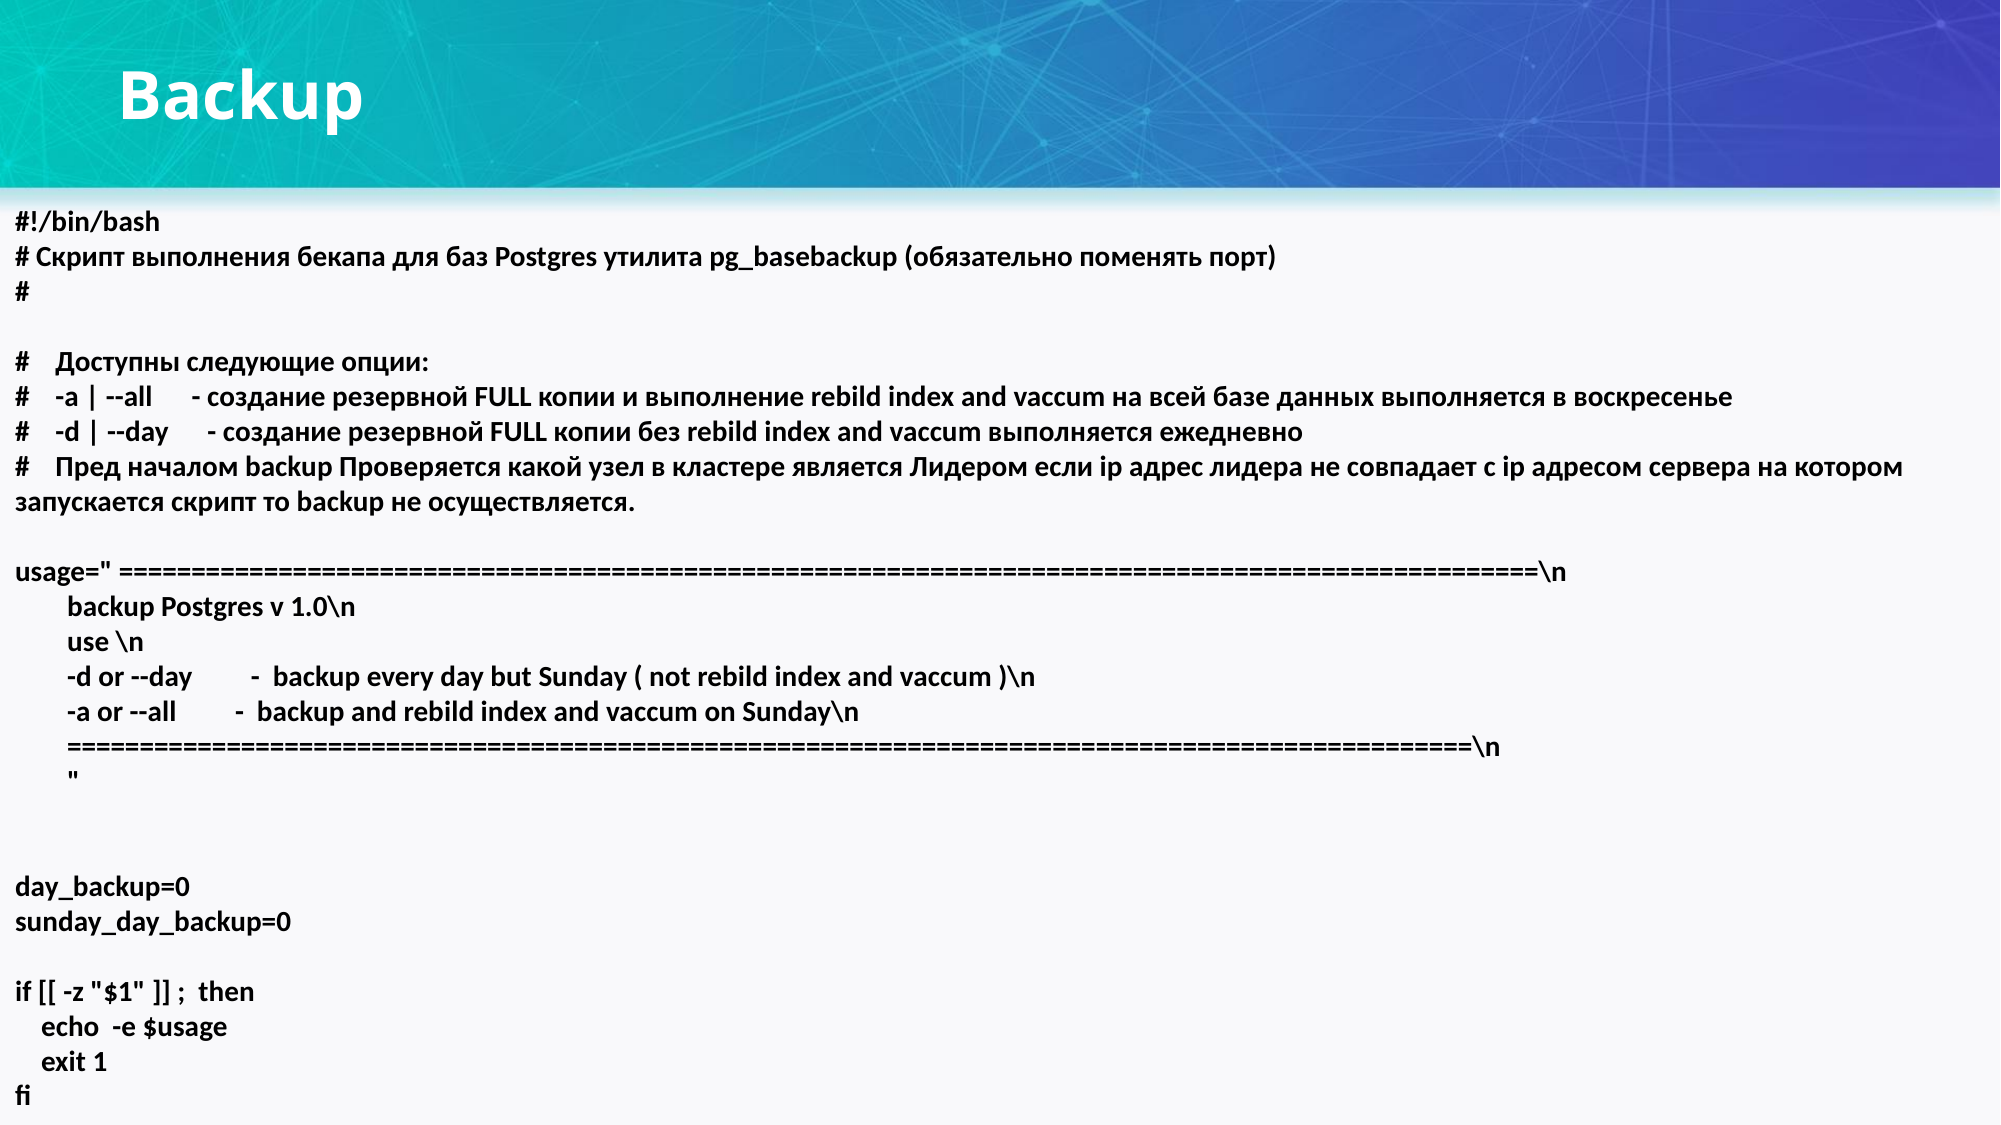

backup
Backup
#!/bin/bash
# Скрипт выполнения бекапа для баз Postgres утилита pg_basebackup (обязательно поменять порт)
#
# Доступны следующие опции:
# -a | --all - создание резервной FULL копии и выполнение rebild index and vaccum на всей базе данных выполняется в воскресенье
# -d | --day - создание резервной FULL копии без rebild index and vaccum выполняется ежедневно
# Пред началом backup Проверяется какой узел в кластере является Лидером если ip адрес лидера не совпадает с ip адресом сервера на котором запускается скрипт то backup не осуществляется.
usage=" ==================================================================================================\n
 backup Postgres v 1.0\n
 use \n
 -d or --day - backup every day but Sunday ( not rebild index and vaccum )\n
 -a or --all - backup and rebild index and vaccum on Sunday\n
 =================================================================================================\n
 "
day_backup=0
sunday_day_backup=0
if [[ -z "$1" ]] ; then
 echo -e $usage
 exit 1
fi